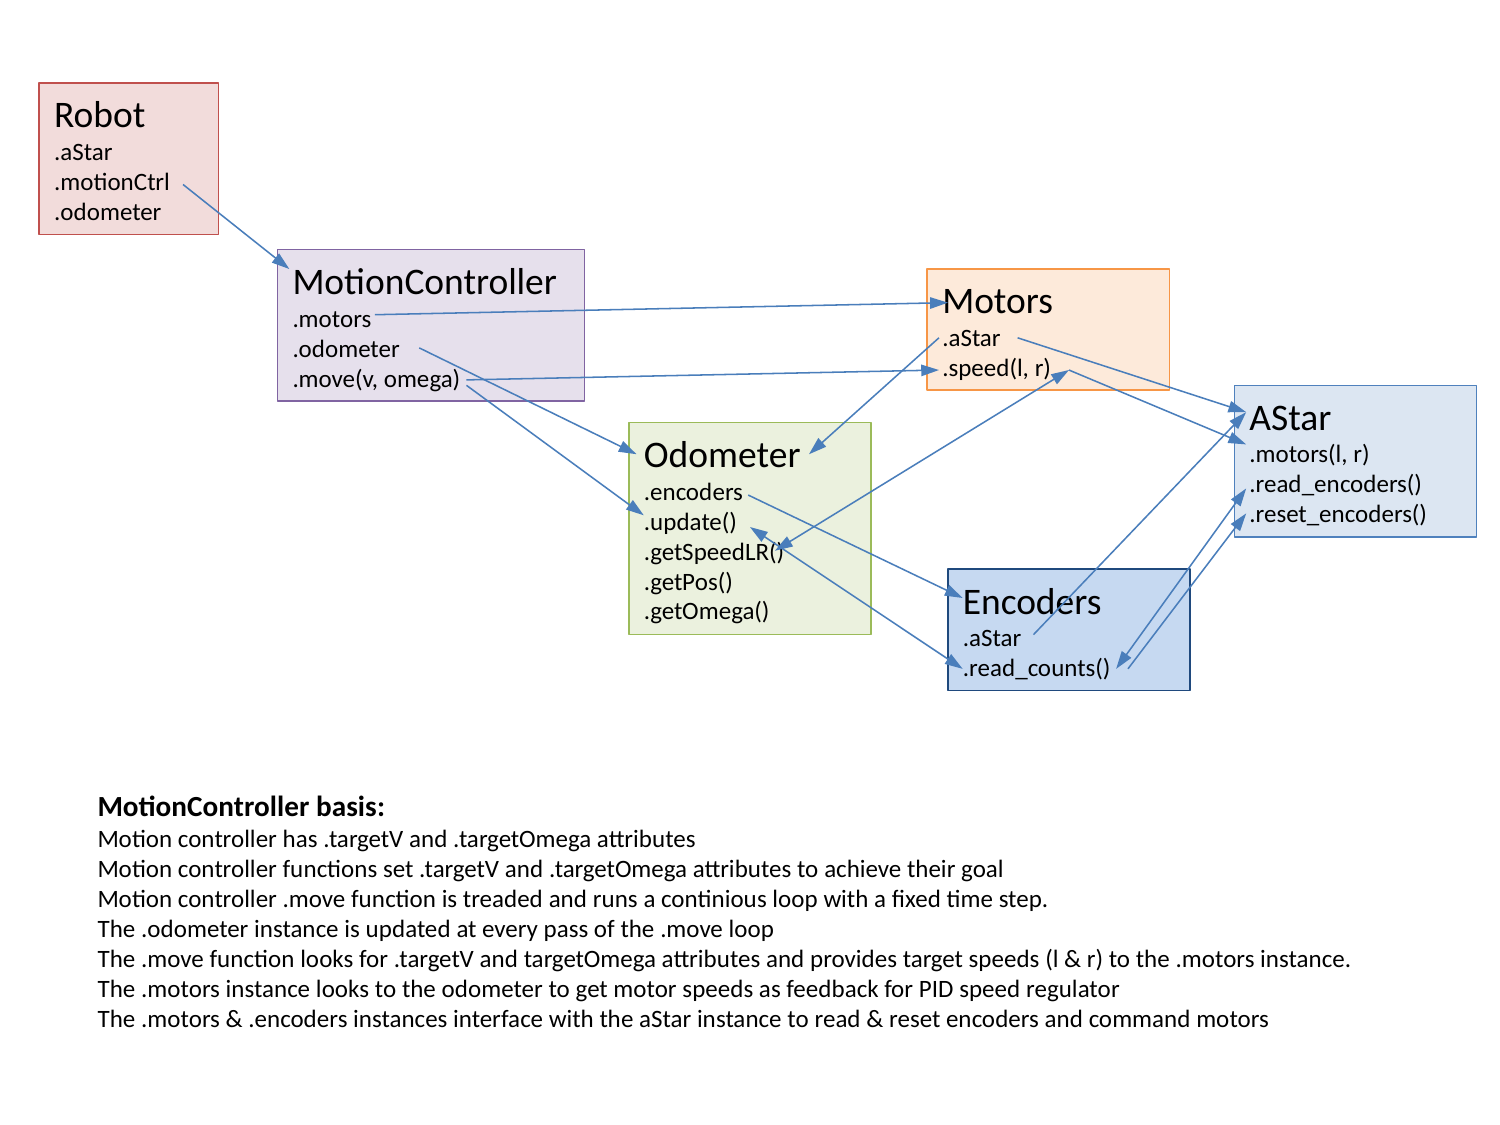

Robot
.aStar
.motionCtrl
.odometer
MotionController
.motors
.odometer
.move(v, omega)
Motors
.aStar
.speed(l, r)
AStar
.motors(l, r)
.read_encoders()
.reset_encoders()
Odometer
.encoders
.update()
.getSpeedLR()
.getPos()
.getOmega()
Encoders
.aStar
.read_counts()
MotionController basis:
Motion controller has .targetV and .targetOmega attributes
Motion controller functions set .targetV and .targetOmega attributes to achieve their goal
Motion controller .move function is treaded and runs a continious loop with a fixed time step.
The .odometer instance is updated at every pass of the .move loop
The .move function looks for .targetV and targetOmega attributes and provides target speeds (l & r) to the .motors instance.
The .motors instance looks to the odometer to get motor speeds as feedback for PID speed regulator
The .motors & .encoders instances interface with the aStar instance to read & reset encoders and command motors